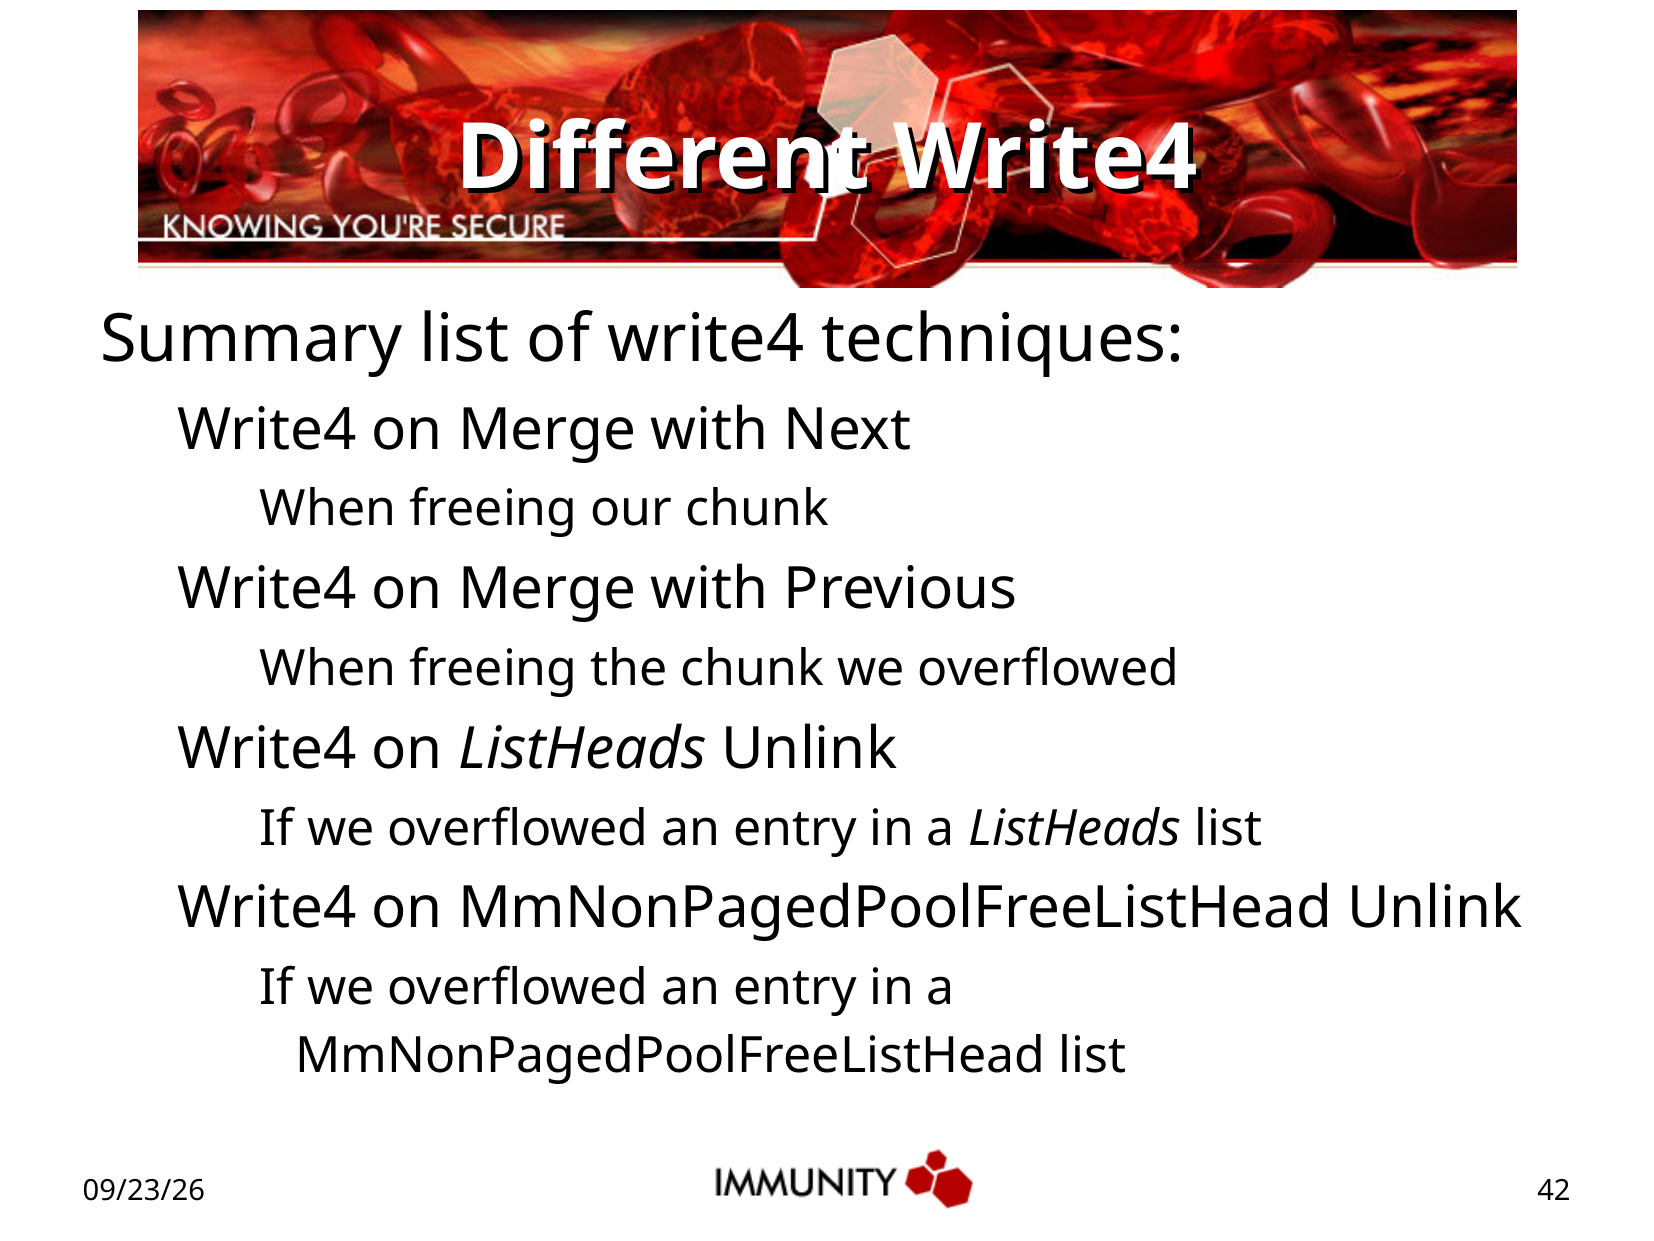

# Different Write4
Summary list of write4 techniques:
Write4 on Merge with Next
When freeing our chunk
Write4 on Merge with Previous
When freeing the chunk we overflowed
Write4 on ListHeads Unlink
If we overflowed an entry in a ListHeads list
Write4 on MmNonPagedPoolFreeListHead Unlink
If we overflowed an entry in a MmNonPagedPoolFreeListHead list
42